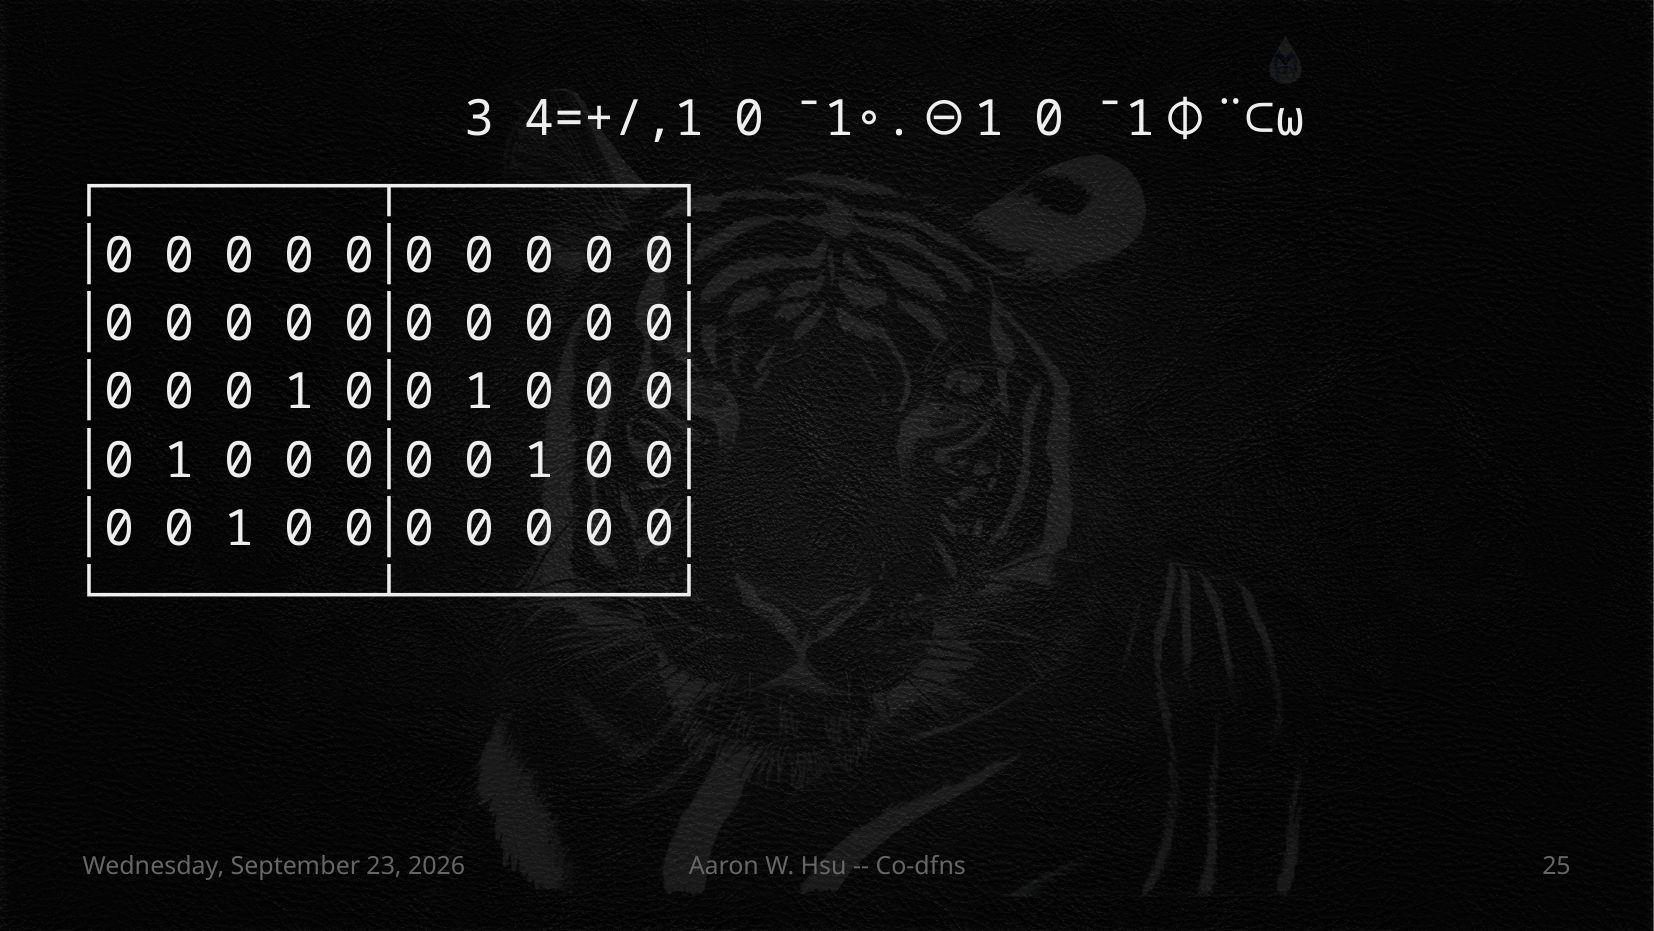

3 4=+/,1 0 ¯1∘.⊖1 0 ¯1⌽¨⊂⍵
┌─────────┬─────────┐
│0 0 0 0 0│0 0 0 0 0│
│0 0 0 0 0│0 0 0 0 0│
│0 0 0 1 0│0 1 0 0 0│
│0 1 0 0 0│0 0 1 0 0│
│0 0 1 0 0│0 0 0 0 0│
└─────────┴─────────┘
Aaron W. Hsu -- Co-dfns
25